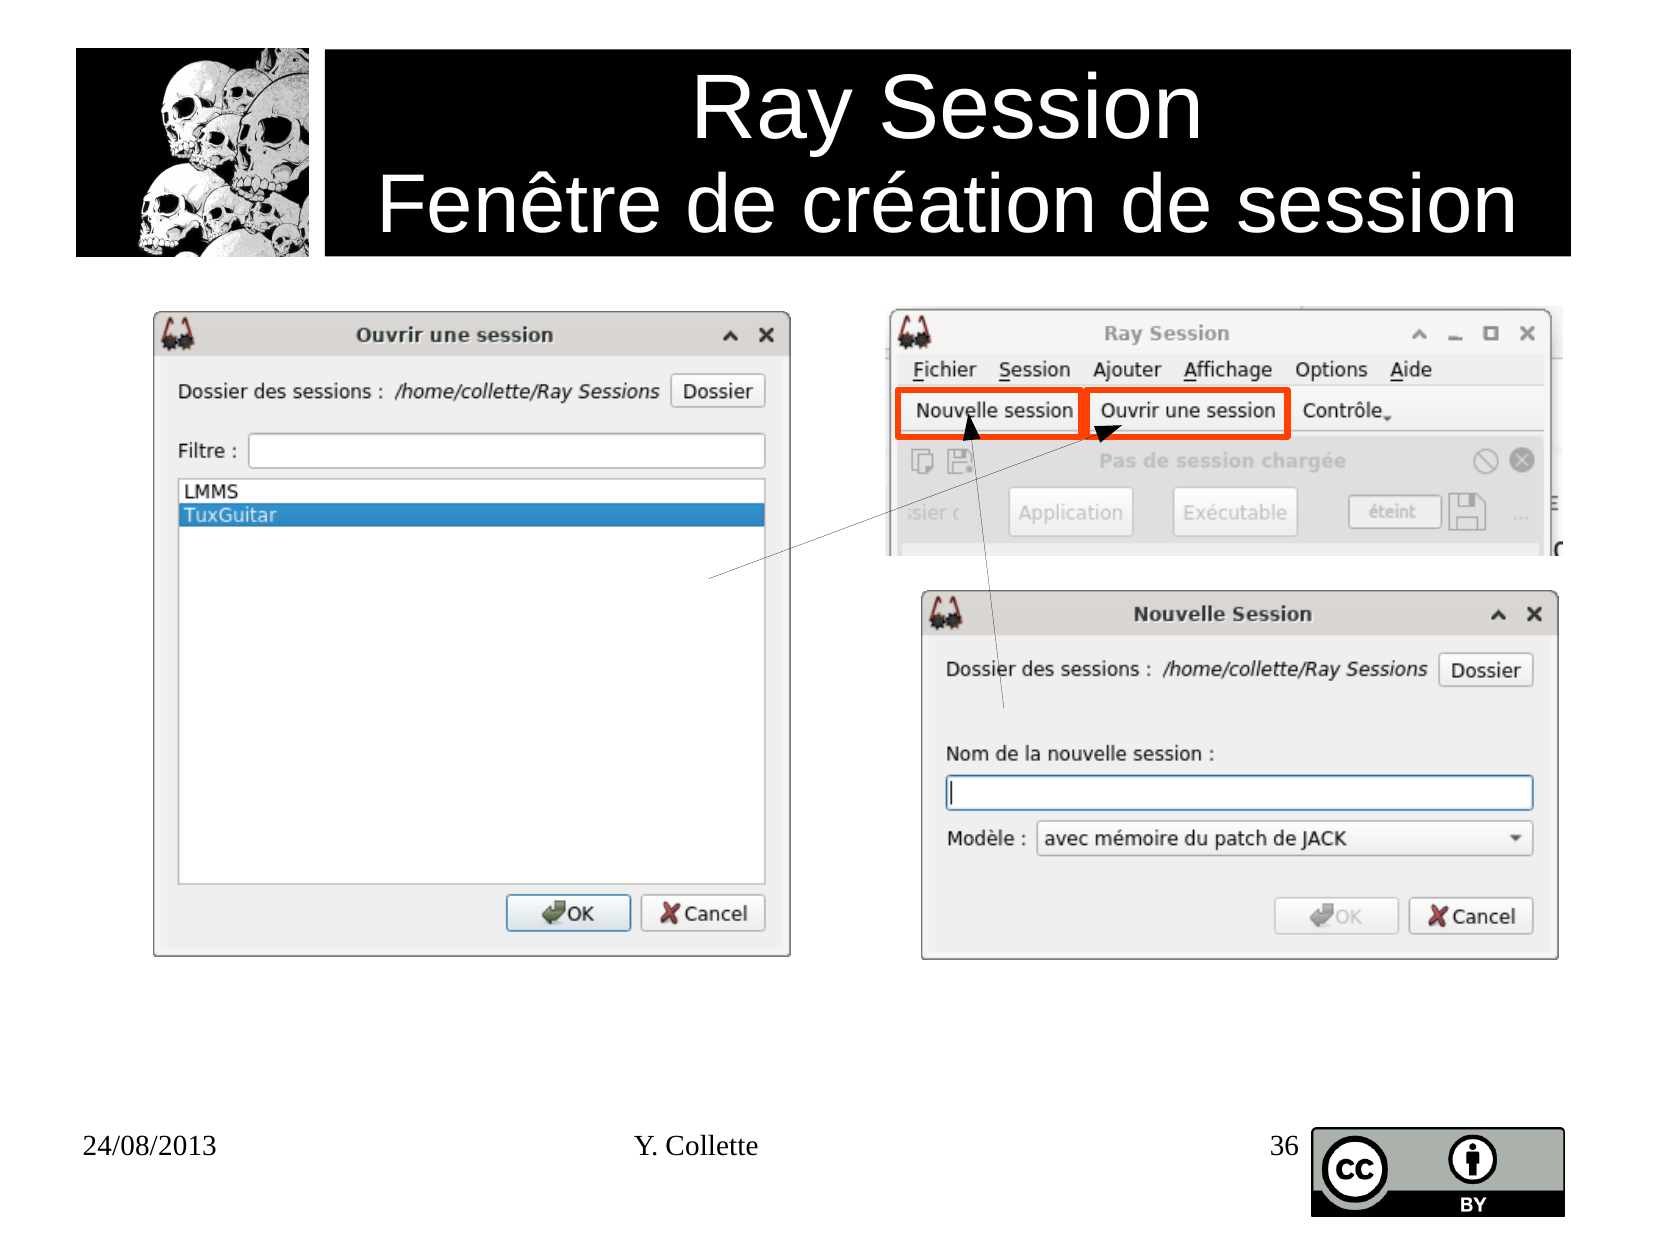

# Ray Session Fenêtre de création de session
Y. Collette
36